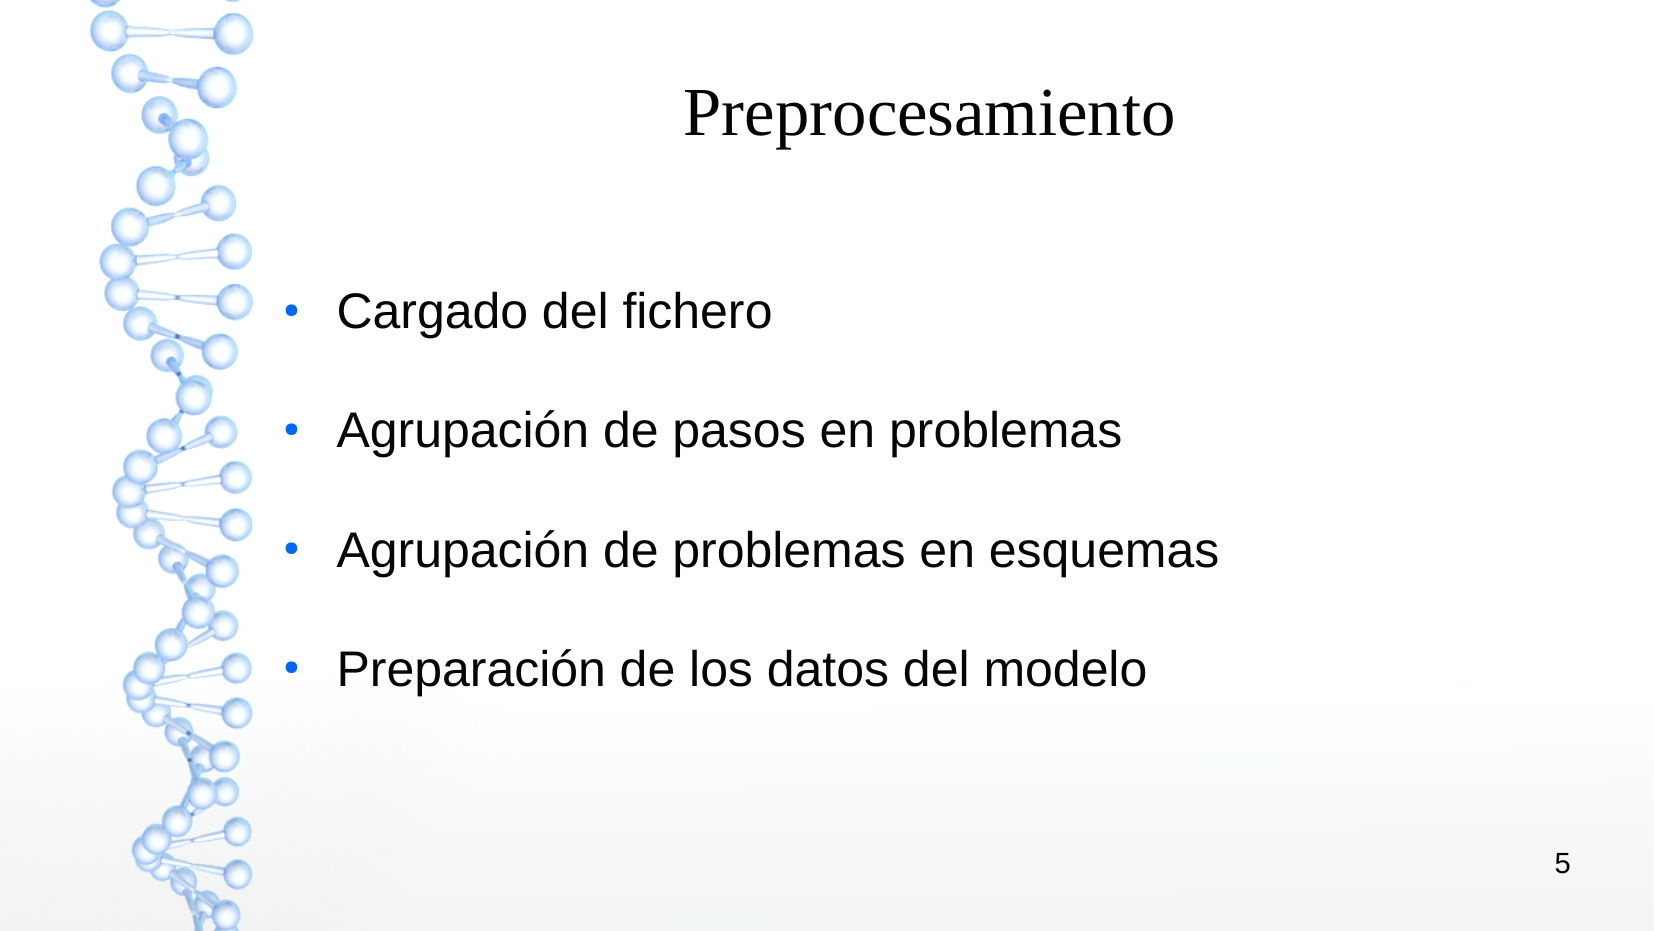

# Preprocesamiento
Cargado del fichero
Agrupación de pasos en problemas
Agrupación de problemas en esquemas
Preparación de los datos del modelo
5